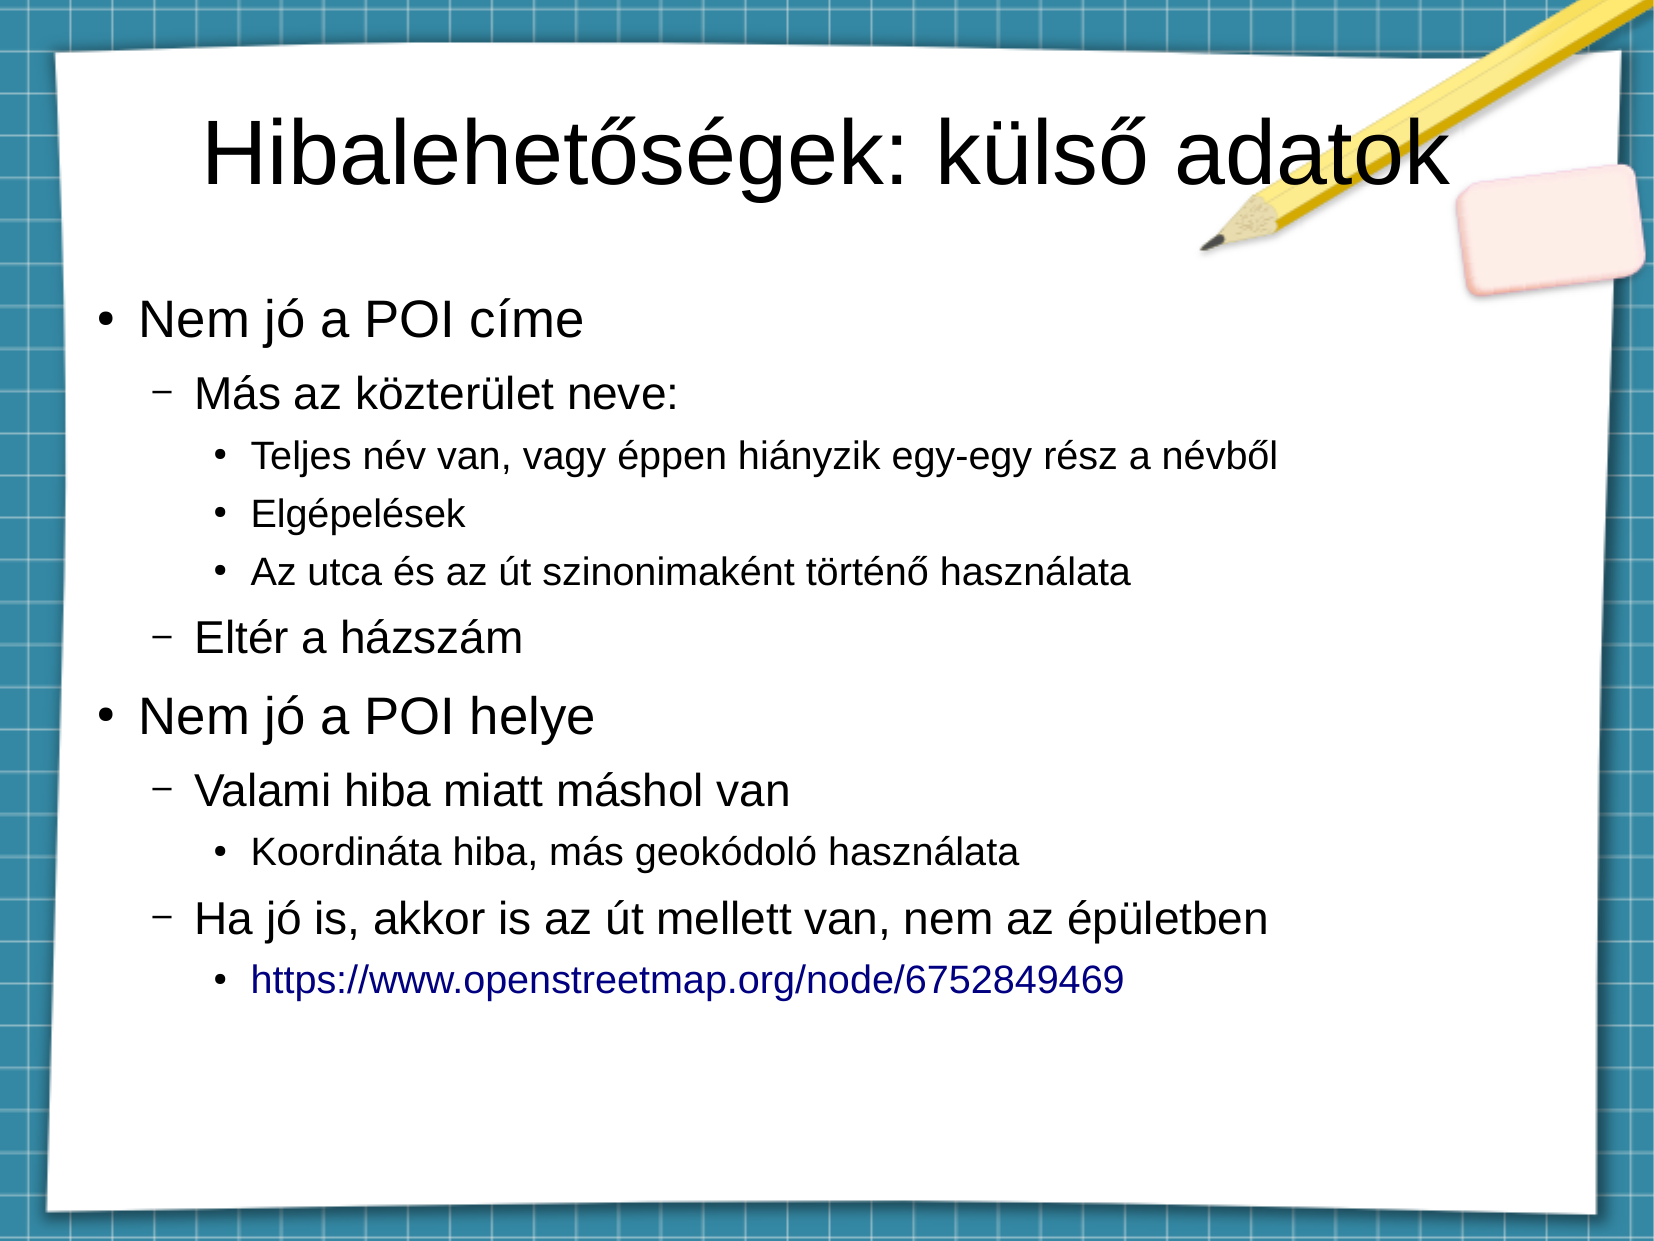

# Hibalehetőségek: külső adatok
Nem jó a POI címe
Más az közterület neve:
Teljes név van, vagy éppen hiányzik egy-egy rész a névből
Elgépelések
Az utca és az út szinonimaként történő használata
Eltér a házszám
Nem jó a POI helye
Valami hiba miatt máshol van
Koordináta hiba, más geokódoló használata
Ha jó is, akkor is az út mellett van, nem az épületben
https://www.openstreetmap.org/node/6752849469